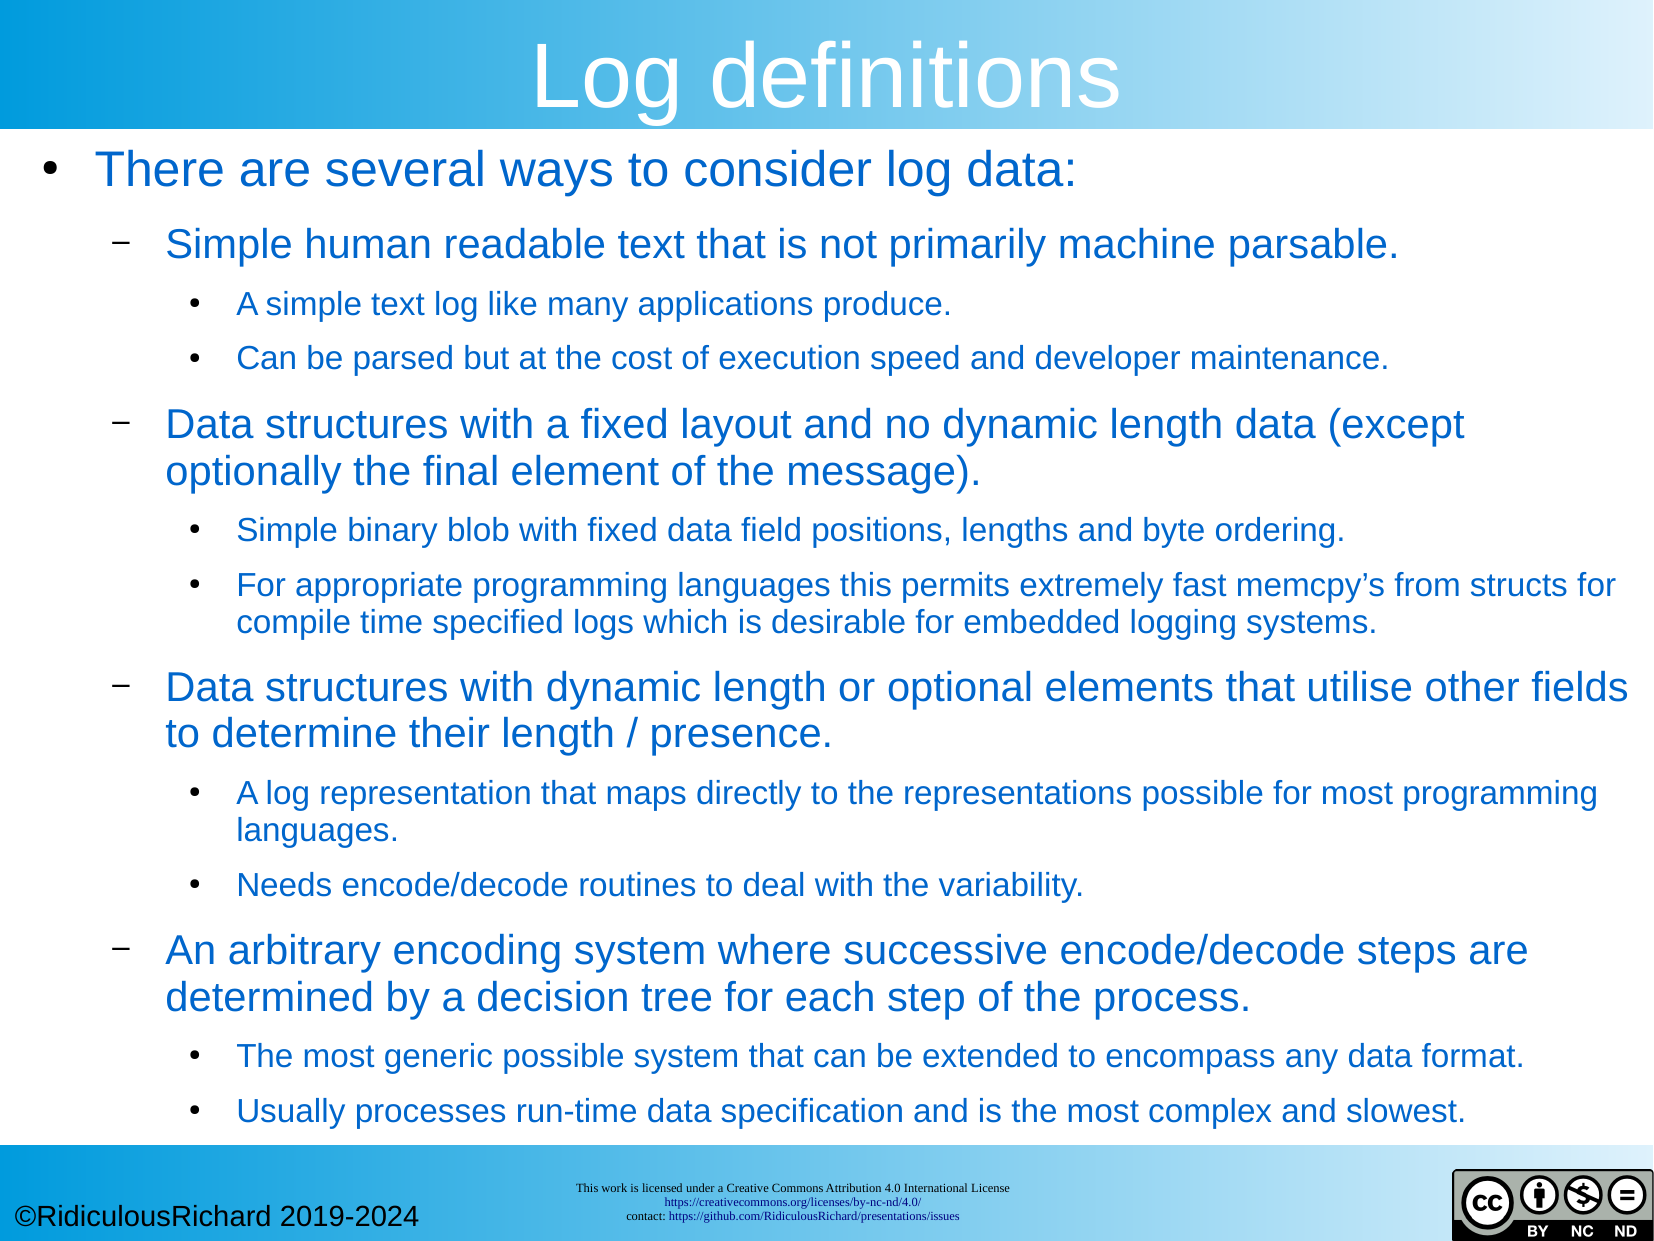

# Log definitions
There are several ways to consider log data:
Simple human readable text that is not primarily machine parsable.
A simple text log like many applications produce.
Can be parsed but at the cost of execution speed and developer maintenance.
Data structures with a fixed layout and no dynamic length data (except optionally the final element of the message).
Simple binary blob with fixed data field positions, lengths and byte ordering.
For appropriate programming languages this permits extremely fast memcpy’s from structs for compile time specified logs which is desirable for embedded logging systems.
Data structures with dynamic length or optional elements that utilise other fields to determine their length / presence.
A log representation that maps directly to the representations possible for most programming languages.
Needs encode/decode routines to deal with the variability.
An arbitrary encoding system where successive encode/decode steps are determined by a decision tree for each step of the process.
The most generic possible system that can be extended to encompass any data format.
Usually processes run-time data specification and is the most complex and slowest.